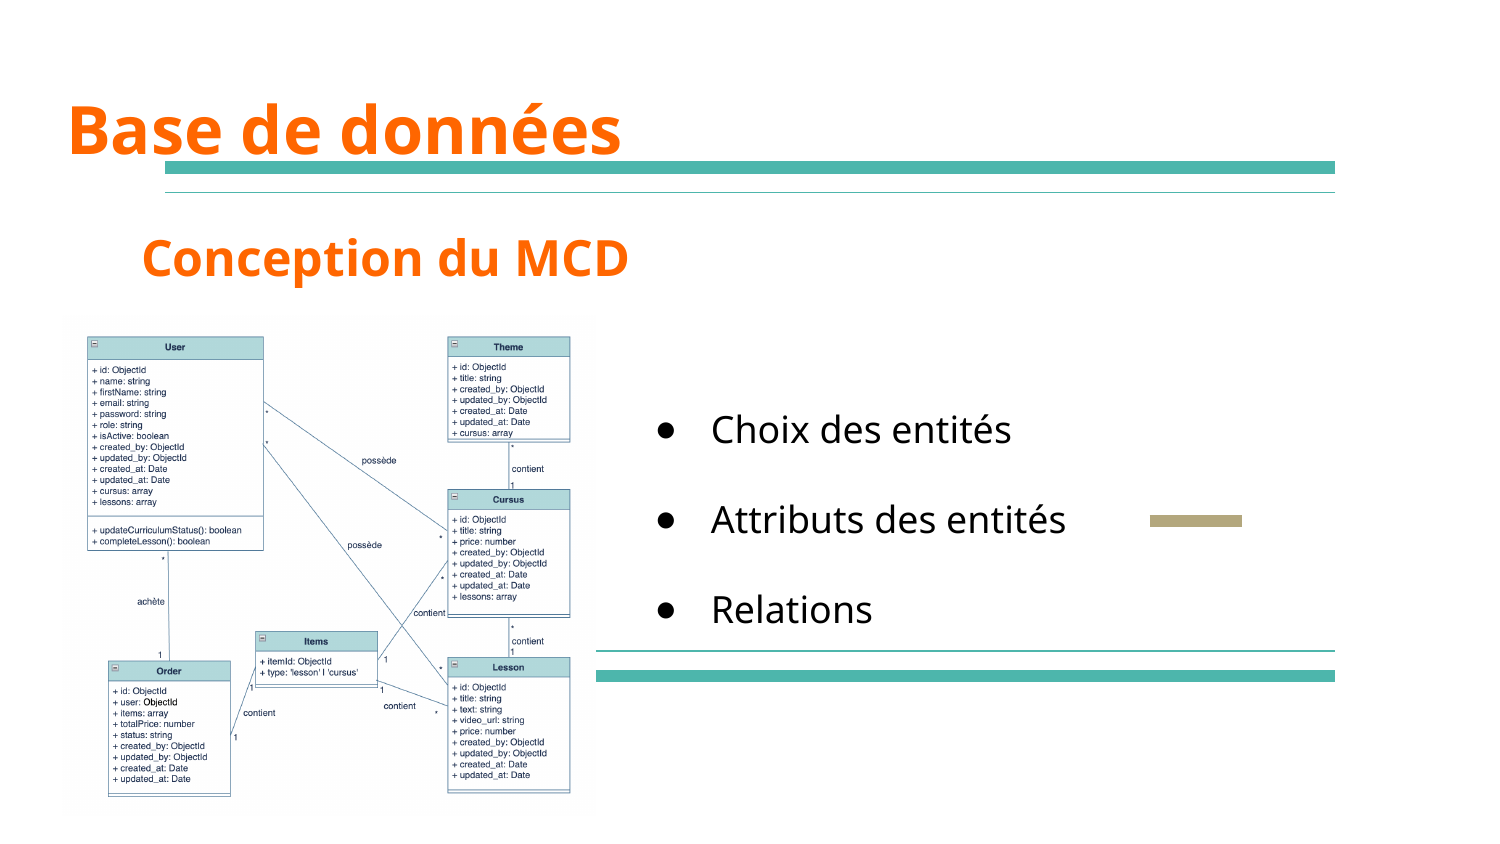

# Base de données
Conception du MCD
Choix des entités
Attributs des entités
Relations